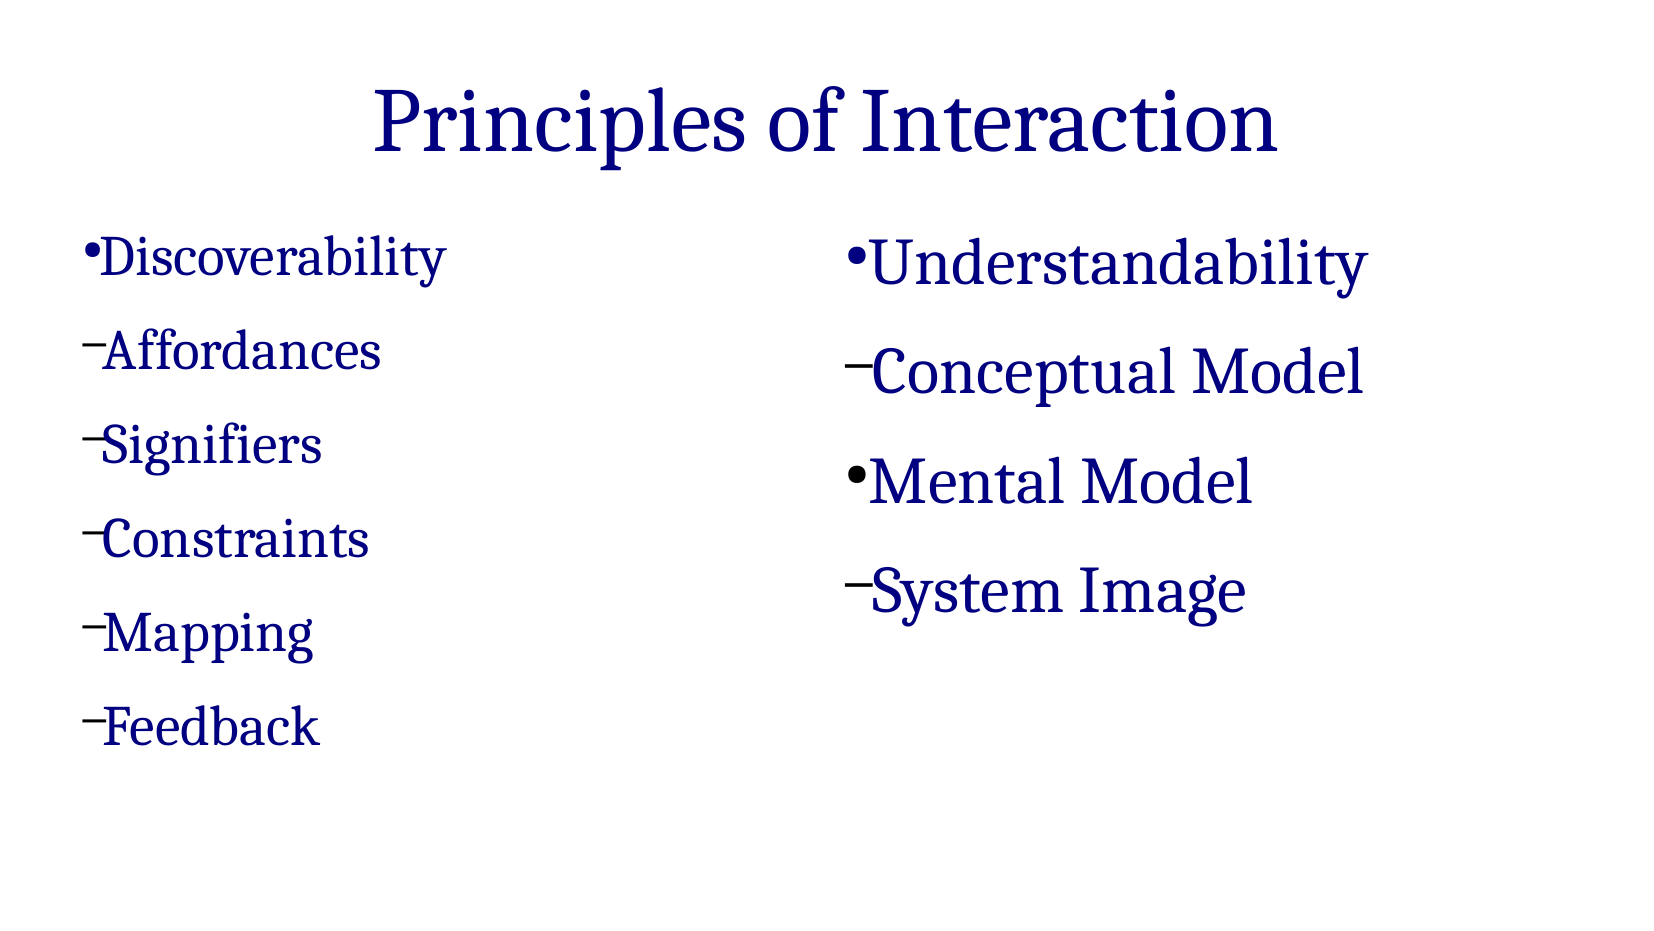

# Principles of Interaction
Discoverability
Affordances
Signifiers
Constraints
Mapping
Feedback
Understandability
Conceptual Model
Mental Model
System Image